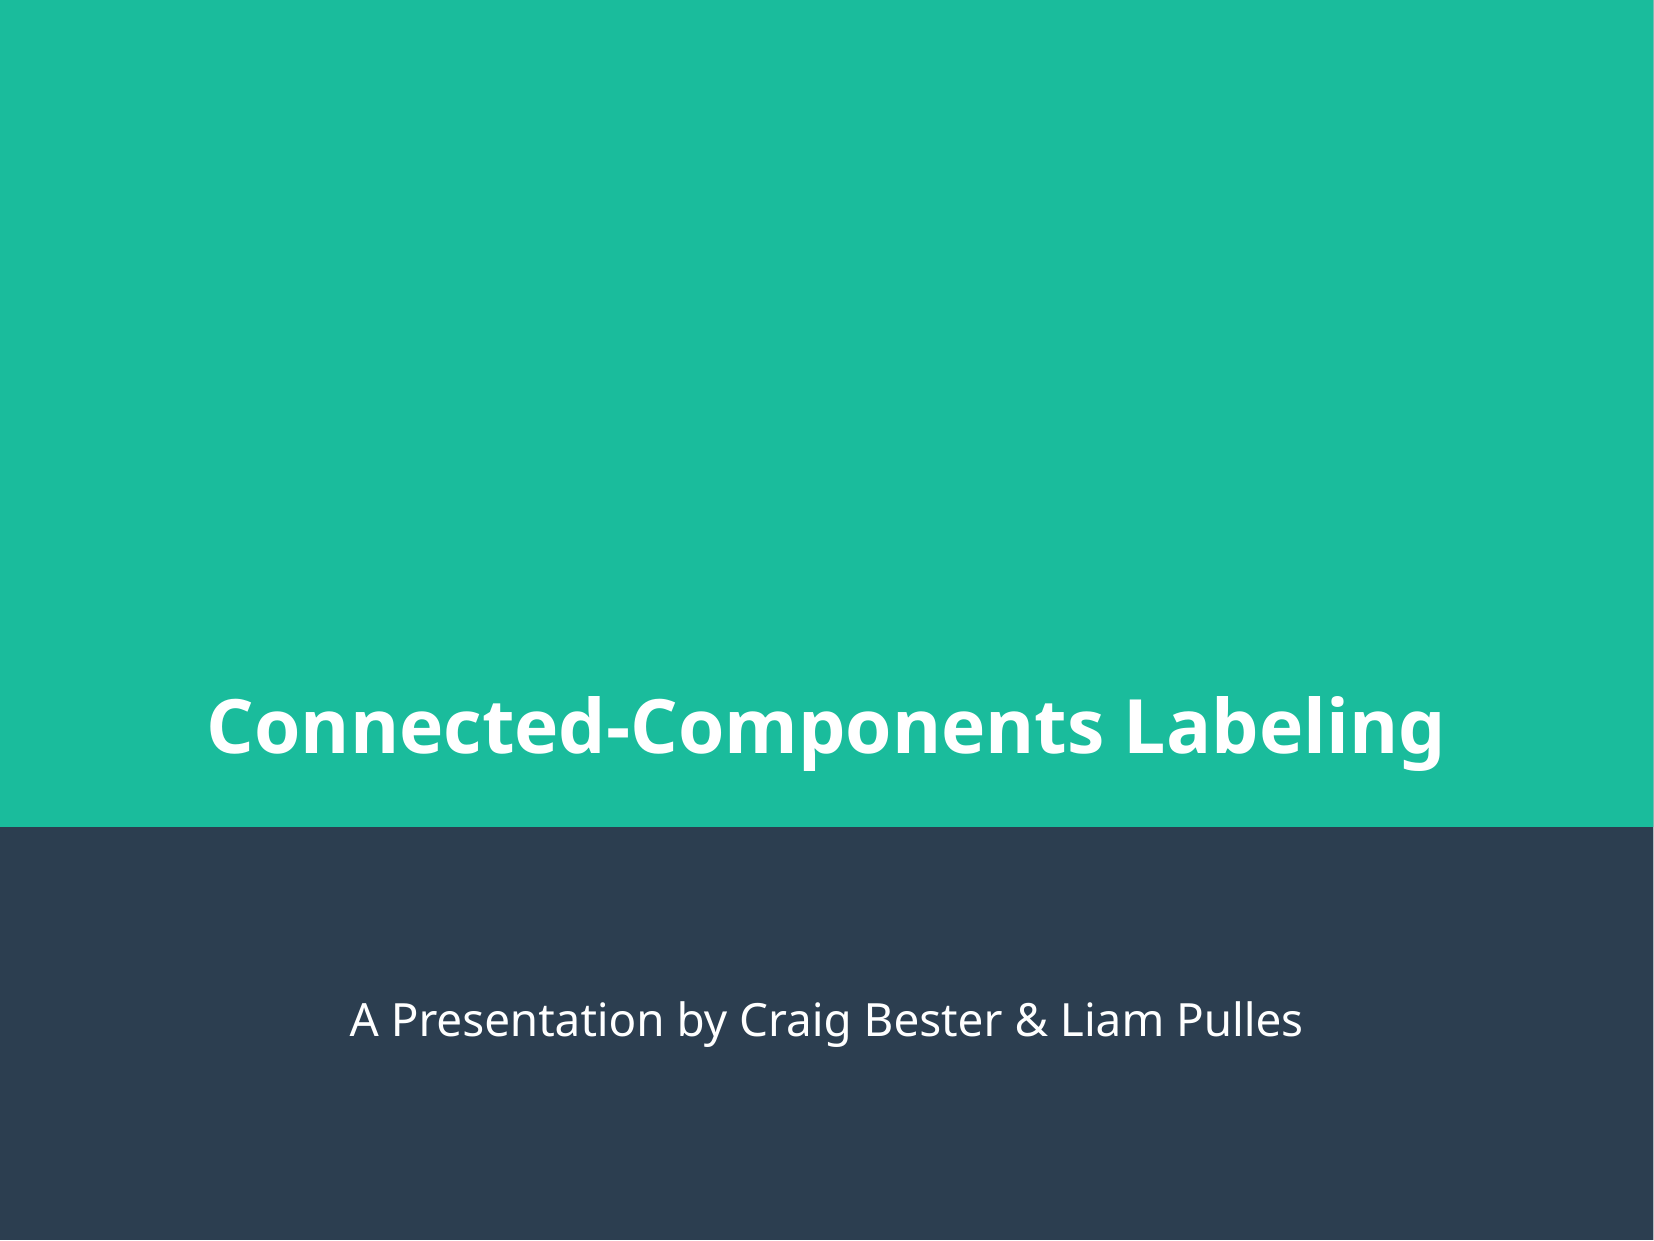

# Connected-Components Labeling
A Presentation by Craig Bester & Liam Pulles